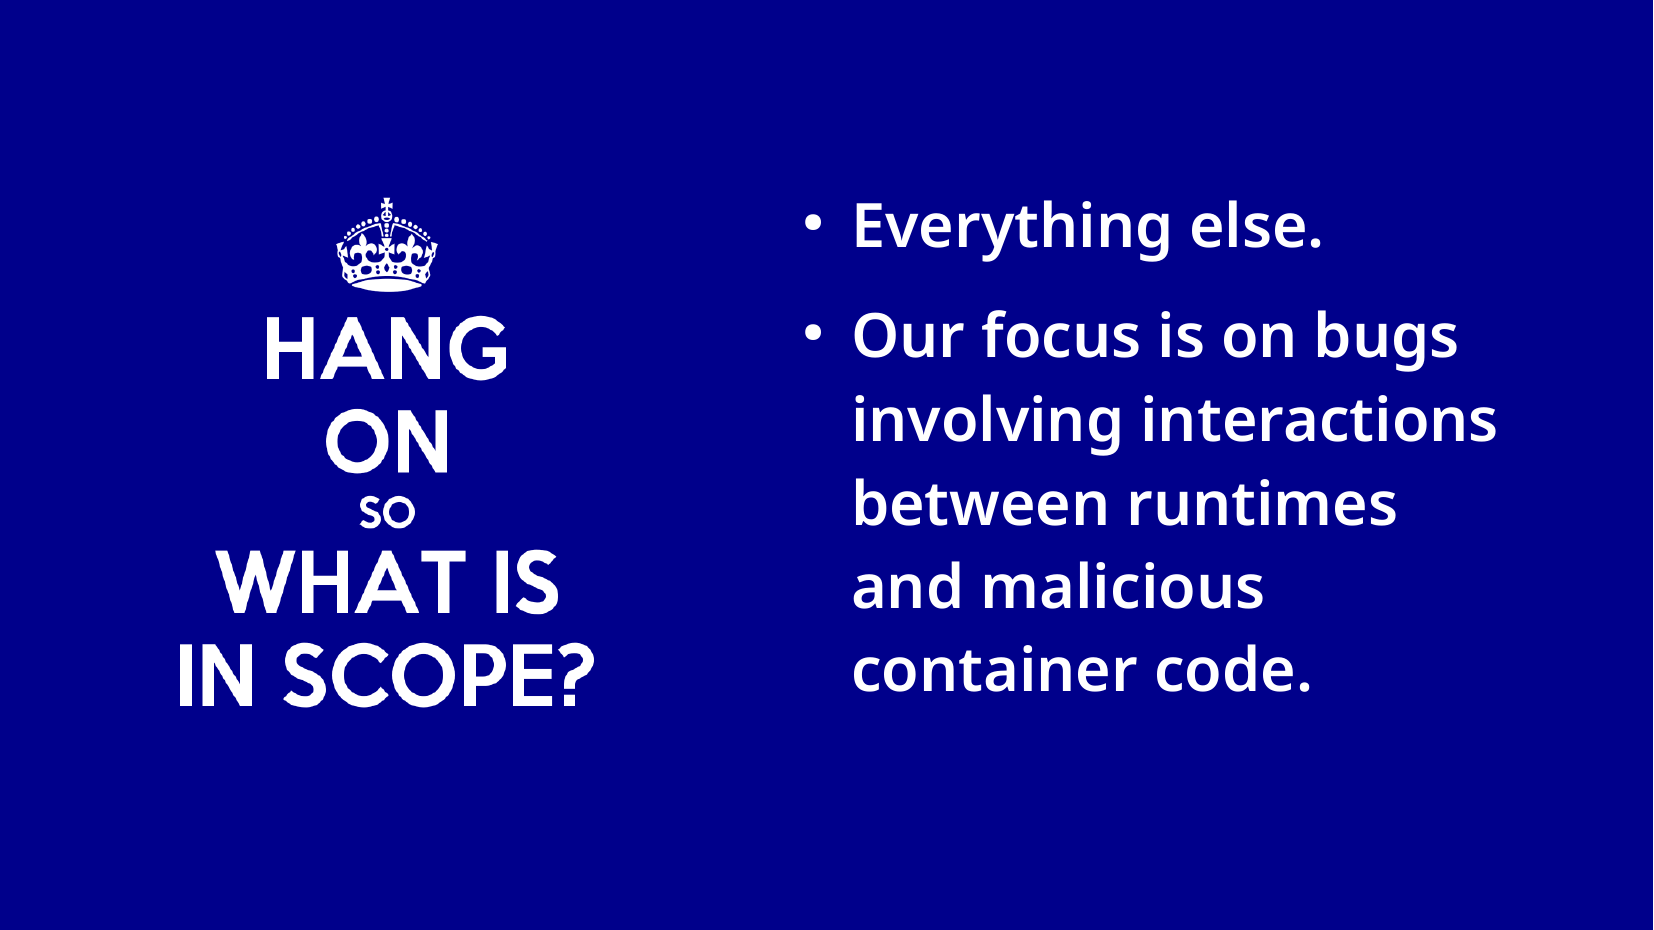

# Everything else.
Our focus is on bugs involving interactions between runtimes and malicious container code.